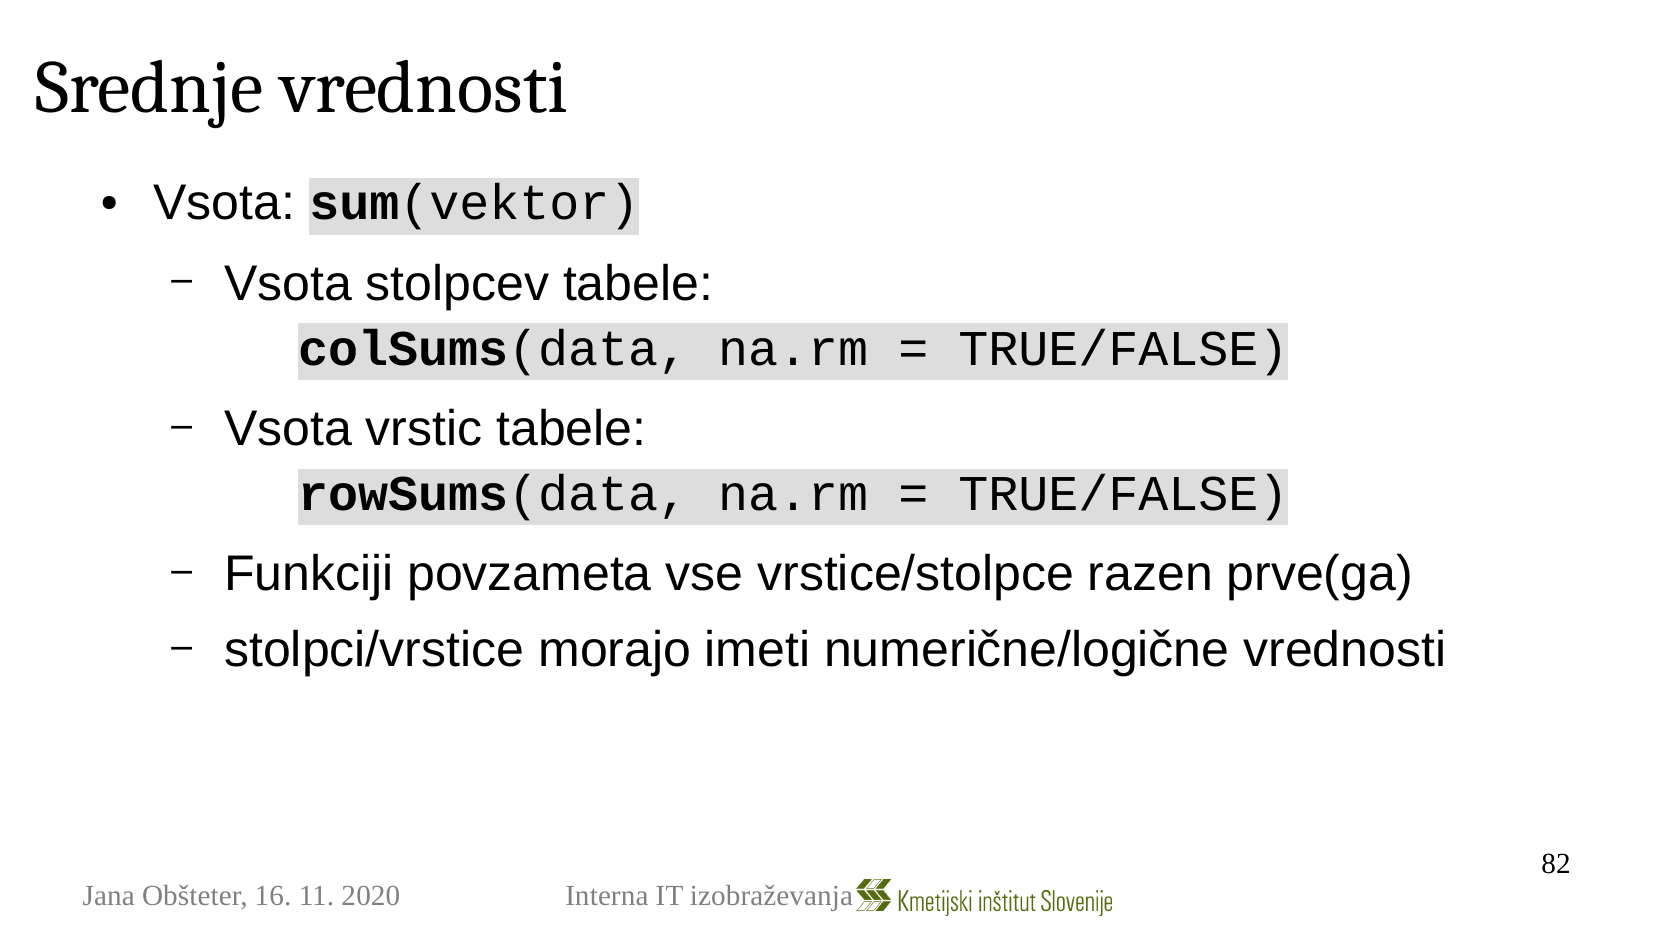

# Srednje vrednosti
Vsota: sum(vektor)
Vsota stolpcev tabele:
	colSums(data, na.rm = TRUE/FALSE)
Vsota vrstic tabele:
	rowSums(data, na.rm = TRUE/FALSE)
Funkciji povzameta vse vrstice/stolpce razen prve(ga)
stolpci/vrstice morajo imeti numerične/logične vrednosti
82